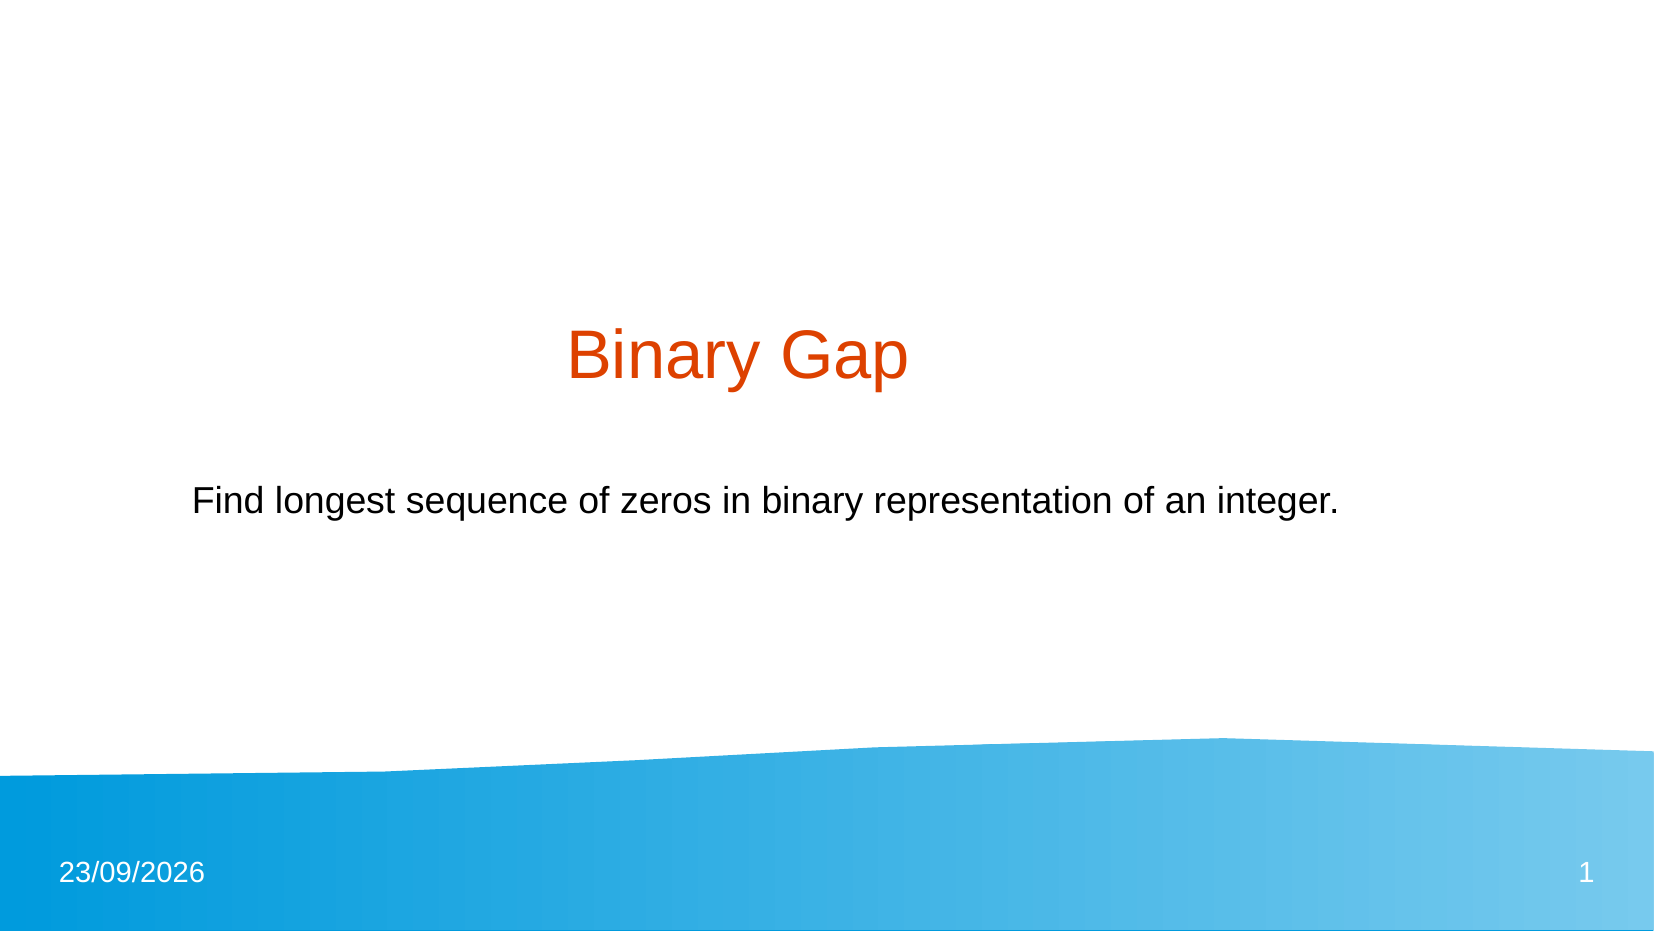

# Binary Gap
Find longest sequence of zeros in binary representation of an integer.